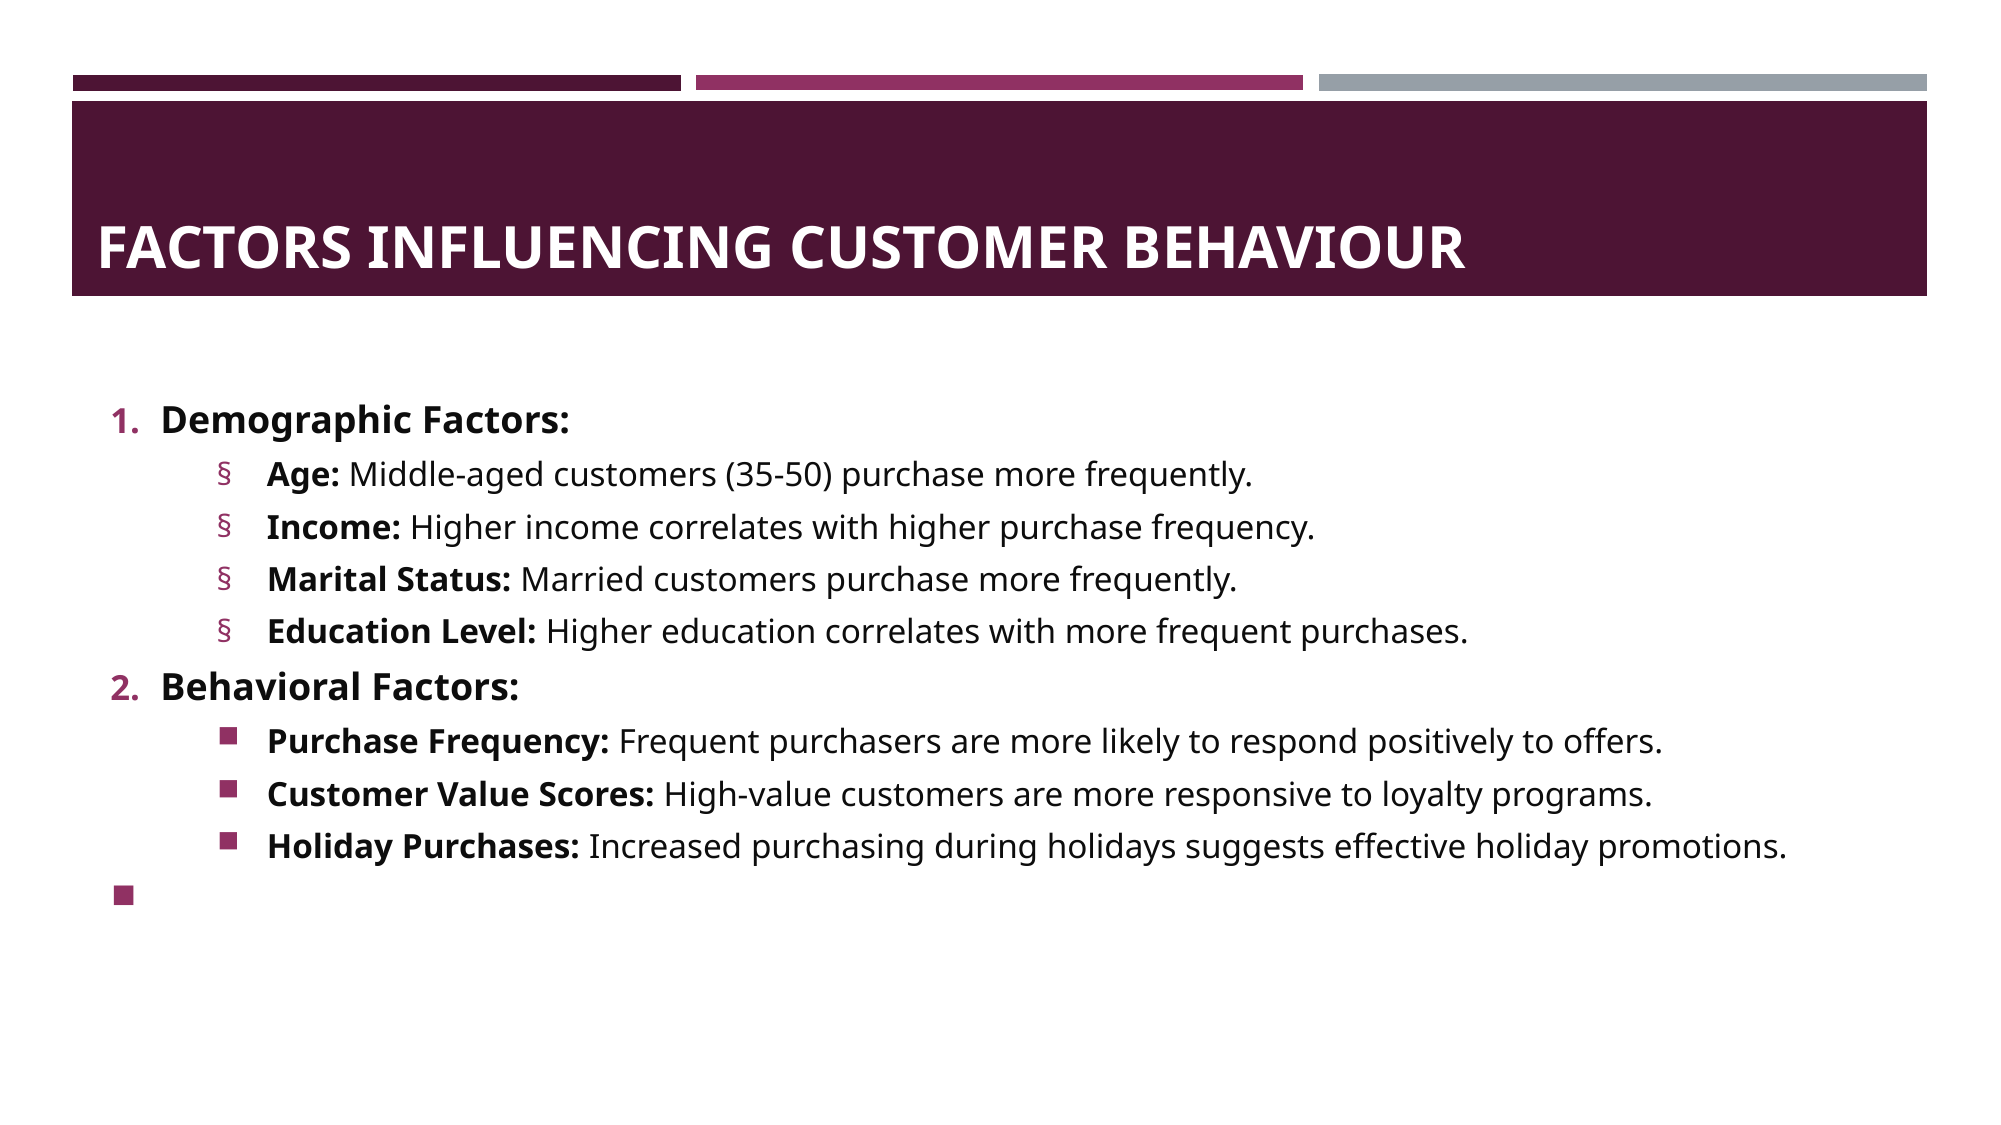

# Factors Influencing Customer Behaviour
Demographic Factors:
Age: Middle-aged customers (35-50) purchase more frequently.
Income: Higher income correlates with higher purchase frequency.
Marital Status: Married customers purchase more frequently.
Education Level: Higher education correlates with more frequent purchases.
Behavioral Factors:
Purchase Frequency: Frequent purchasers are more likely to respond positively to offers.
Customer Value Scores: High-value customers are more responsive to loyalty programs.
Holiday Purchases: Increased purchasing during holidays suggests effective holiday promotions.